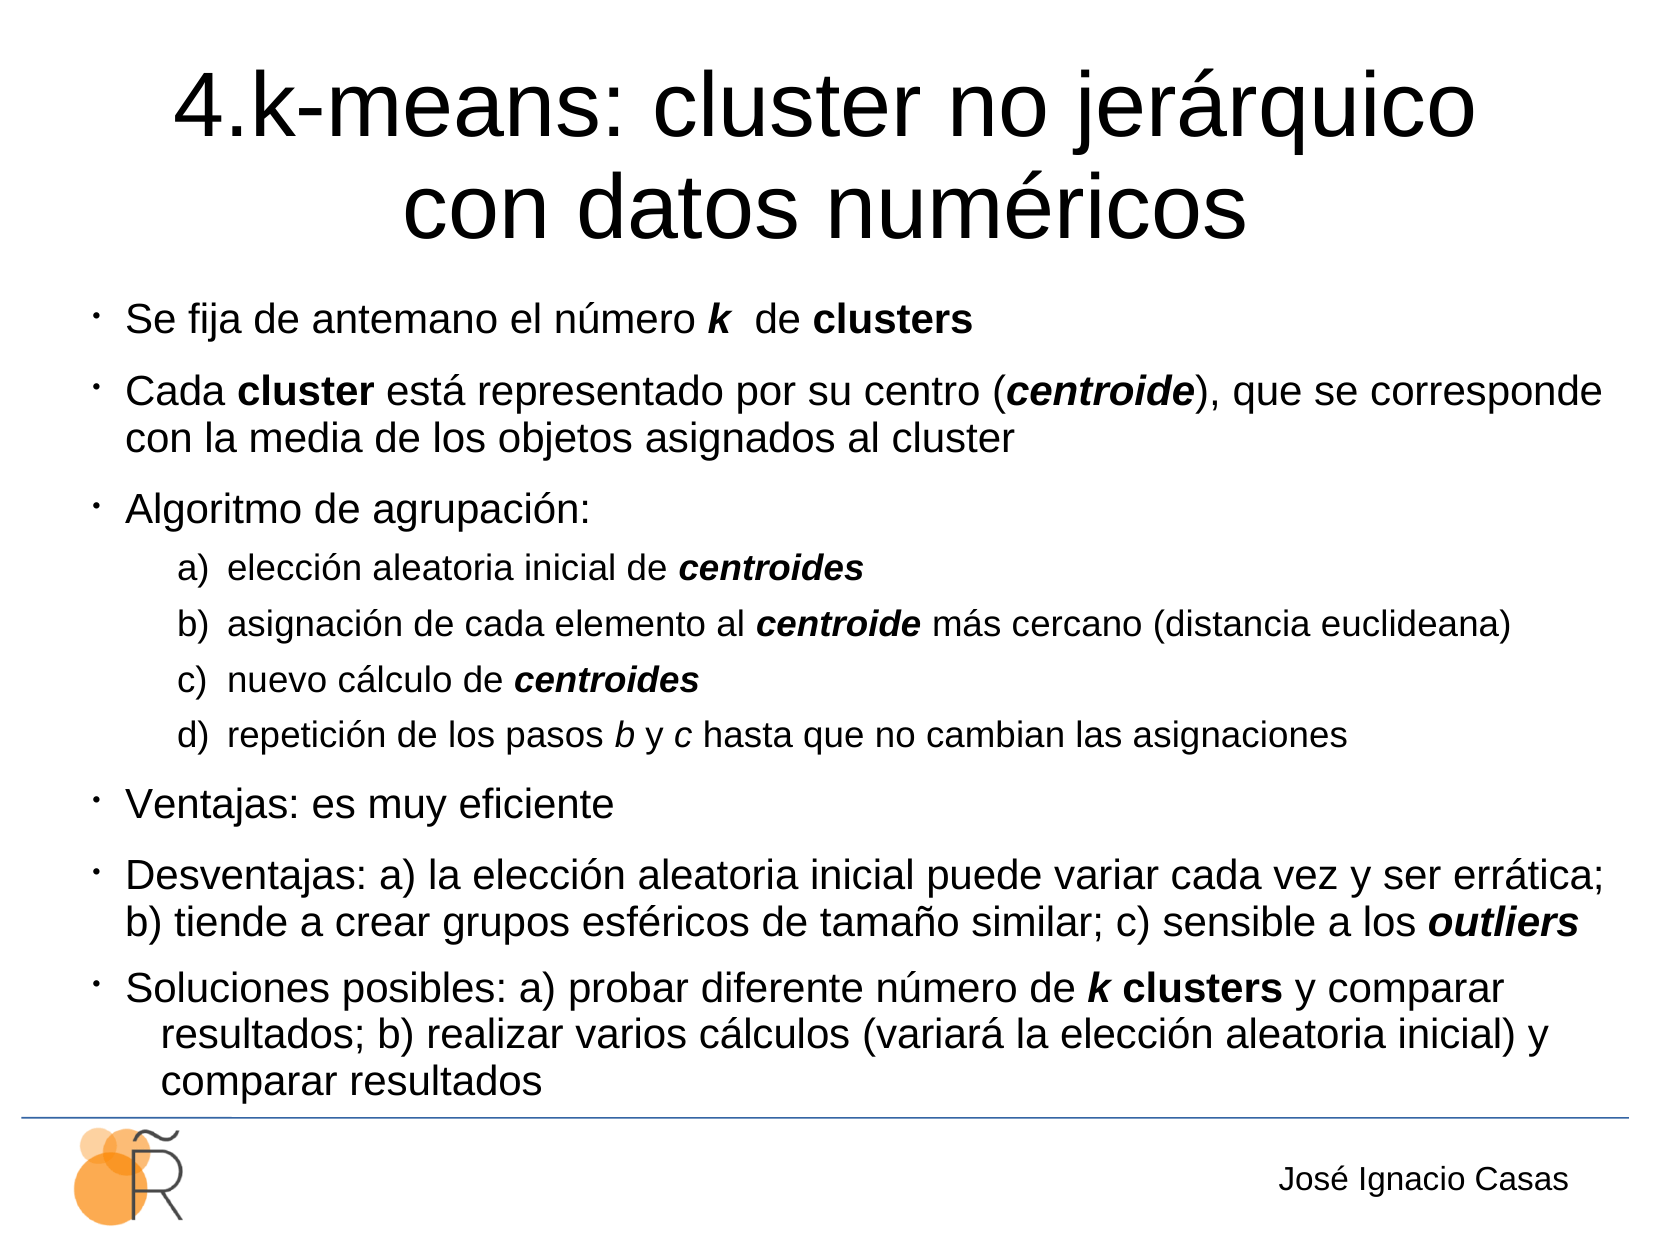

# 4.k-means: cluster no jerárquico con datos numéricos
Se fija de antemano el número k de clusters
Cada cluster está representado por su centro (centroide), que se corresponde con la media de los objetos asignados al cluster
Algoritmo de agrupación:
 elección aleatoria inicial de centroides
 asignación de cada elemento al centroide más cercano (distancia euclideana)
 nuevo cálculo de centroides
 repetición de los pasos b y c hasta que no cambian las asignaciones
Ventajas: es muy eficiente
Desventajas: a) la elección aleatoria inicial puede variar cada vez y ser errática; b) tiende a crear grupos esféricos de tamaño similar; c) sensible a los outliers
Soluciones posibles: a) probar diferente número de k clusters y comparar resultados; b) realizar varios cálculos (variará la elección aleatoria inicial) y comparar resultados